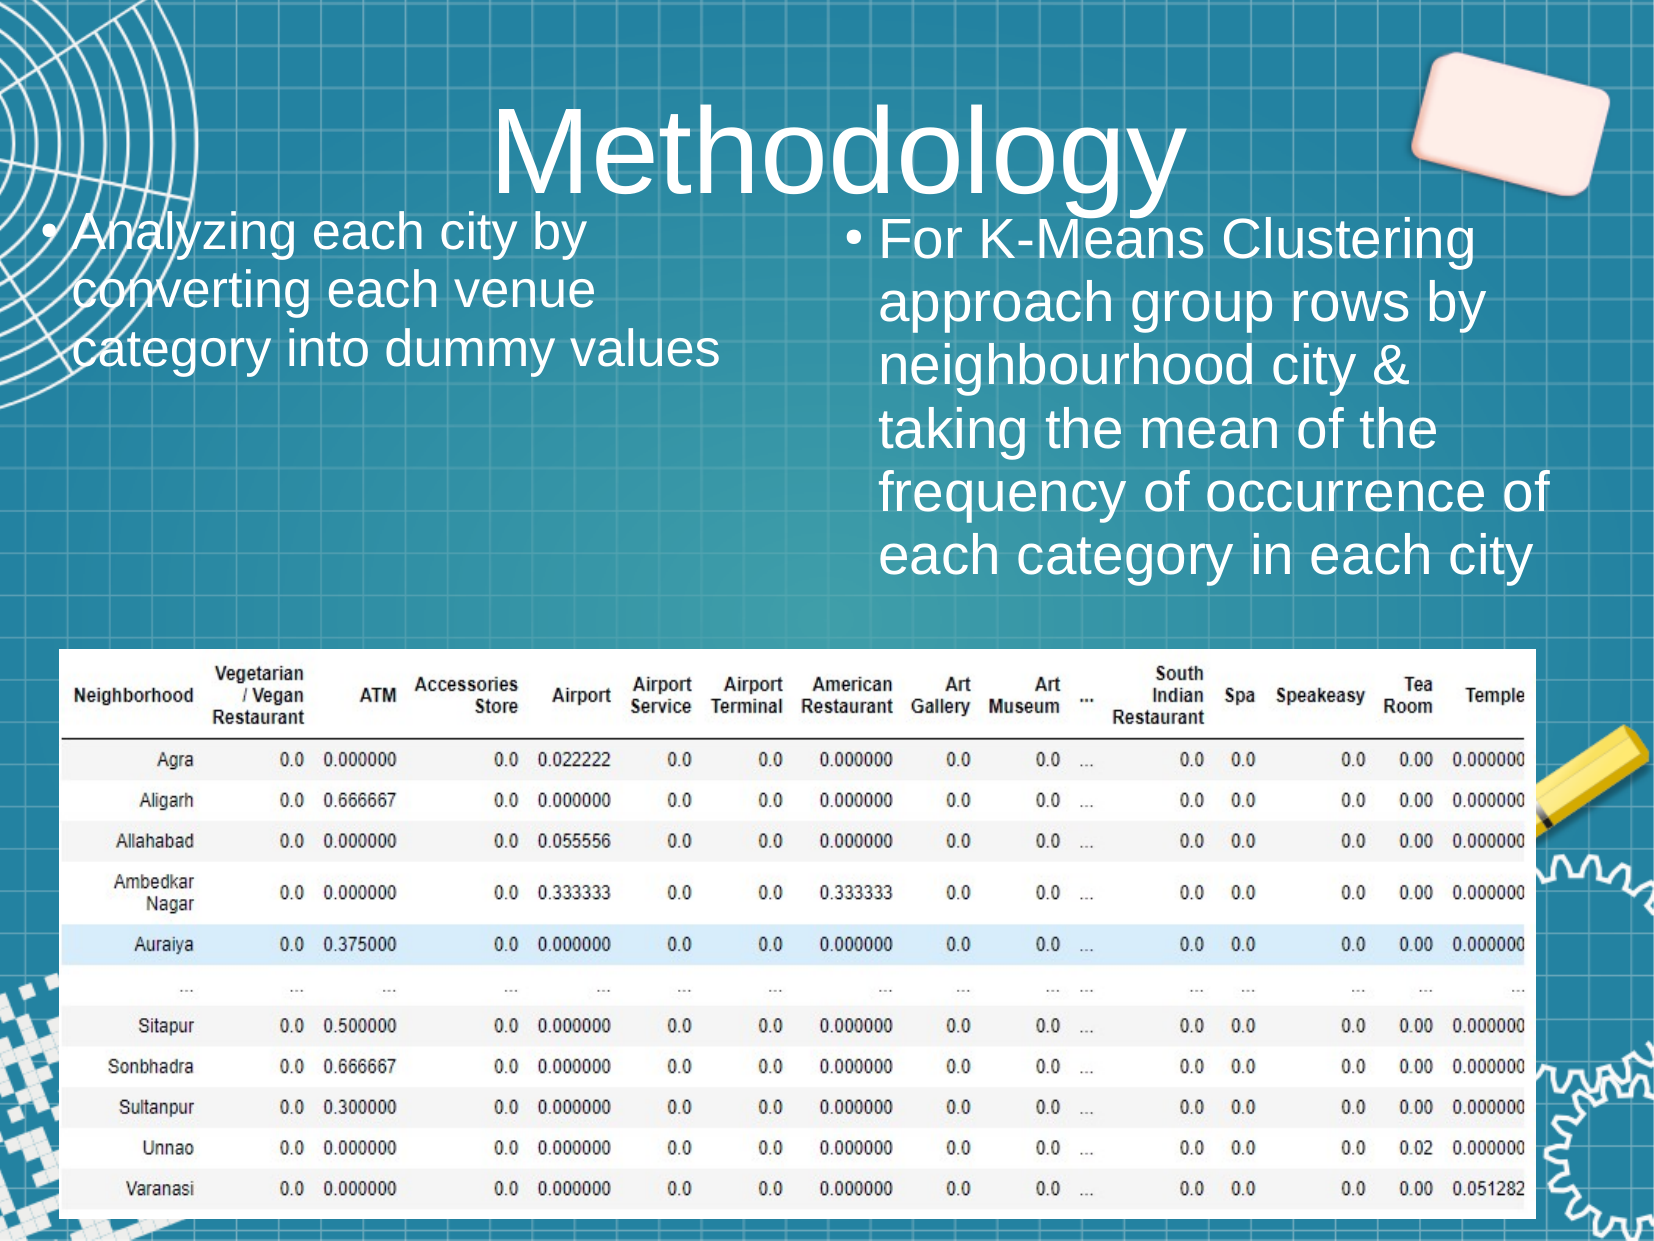

# Methodology
Analyzing each city by converting each venue category into dummy values
For K-Means Clustering approach group rows by neighbourhood city & taking the mean of the frequency of occurrence of each category in each city